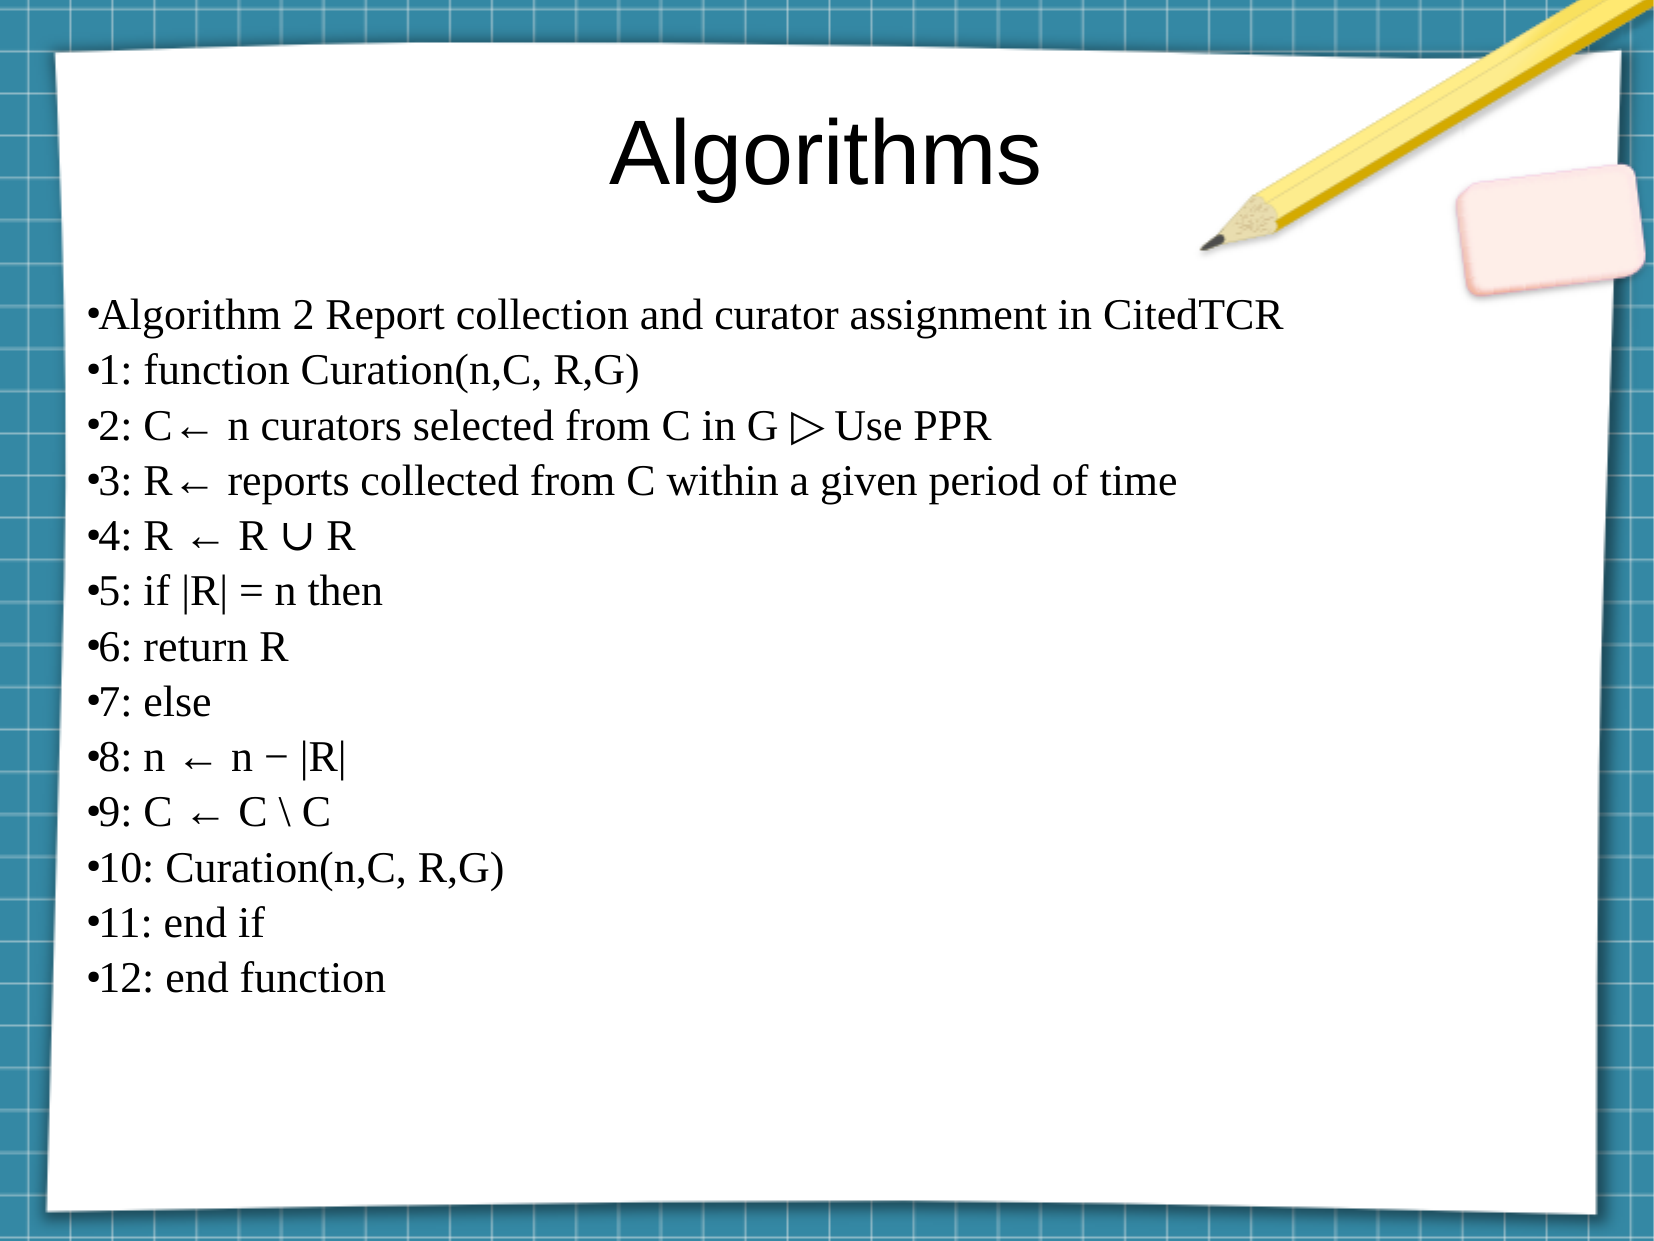

# Algorithms
Algorithm 2 Report collection and curator assignment in CitedTCR
1: function Curation(n,C, R,G)
2: C← n curators selected from C in G ▷ Use PPR
3: R← reports collected from C within a given period of time
4: R ← R ∪ R
5: if |R| = n then
6: return R
7: else
8: n ← n − |R|
9: C ← C \ C
10: Curation(n,C, R,G)
11: end if
12: end function